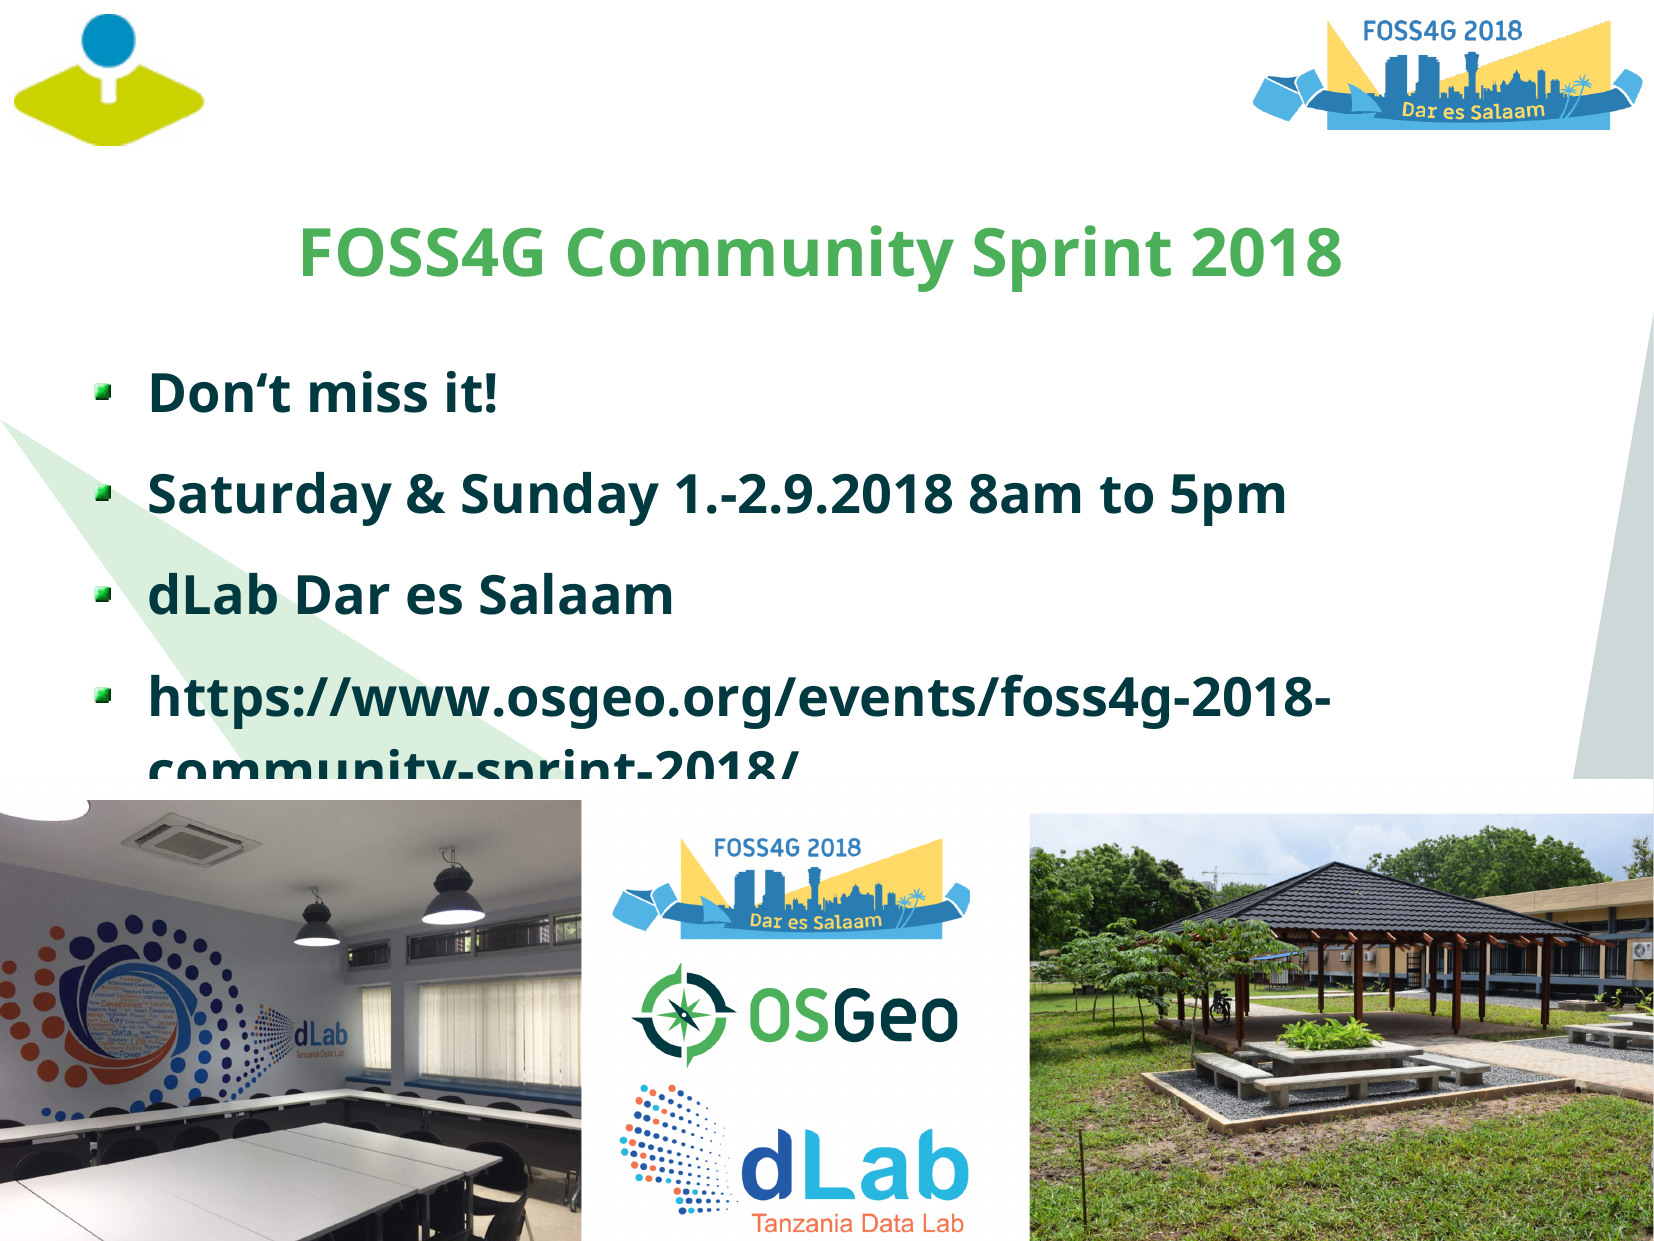

# FOSS4G Community Sprint 2018
Don‘t miss it!
Saturday & Sunday 1.-2.9.2018 8am to 5pm
dLab Dar es Salaam
https://www.osgeo.org/events/foss4g-2018-community-sprint-2018/